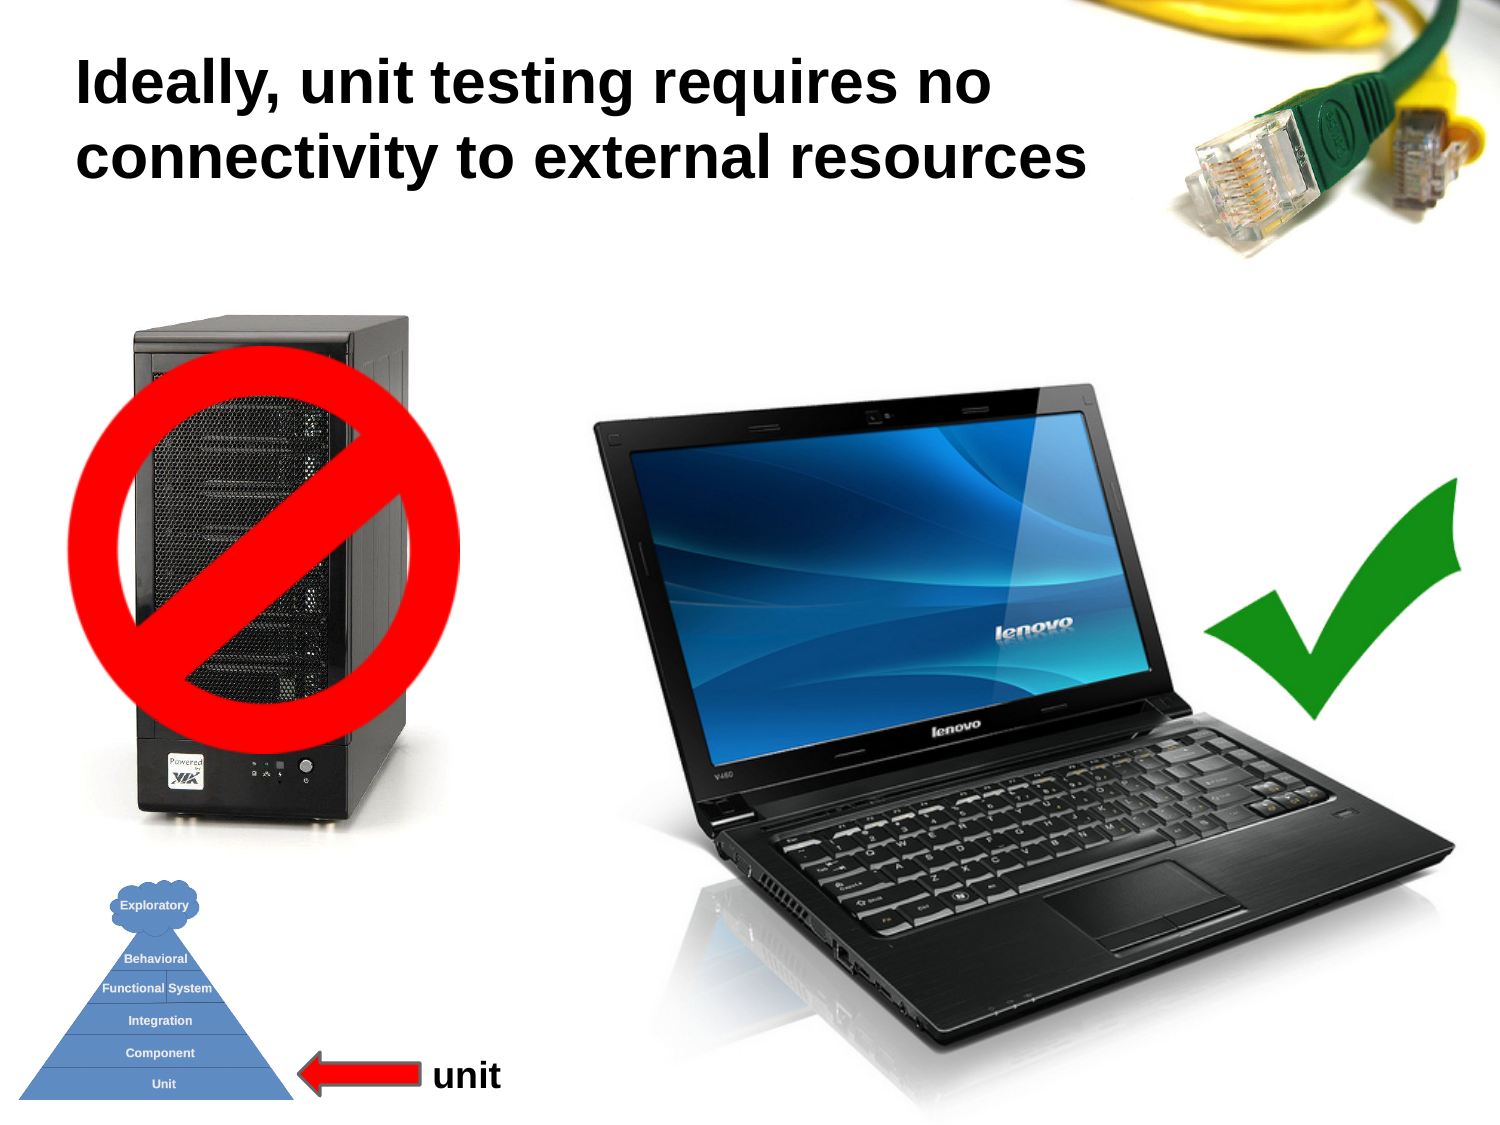

Ideally, unit testing requires no
connectivity to external resources
unit